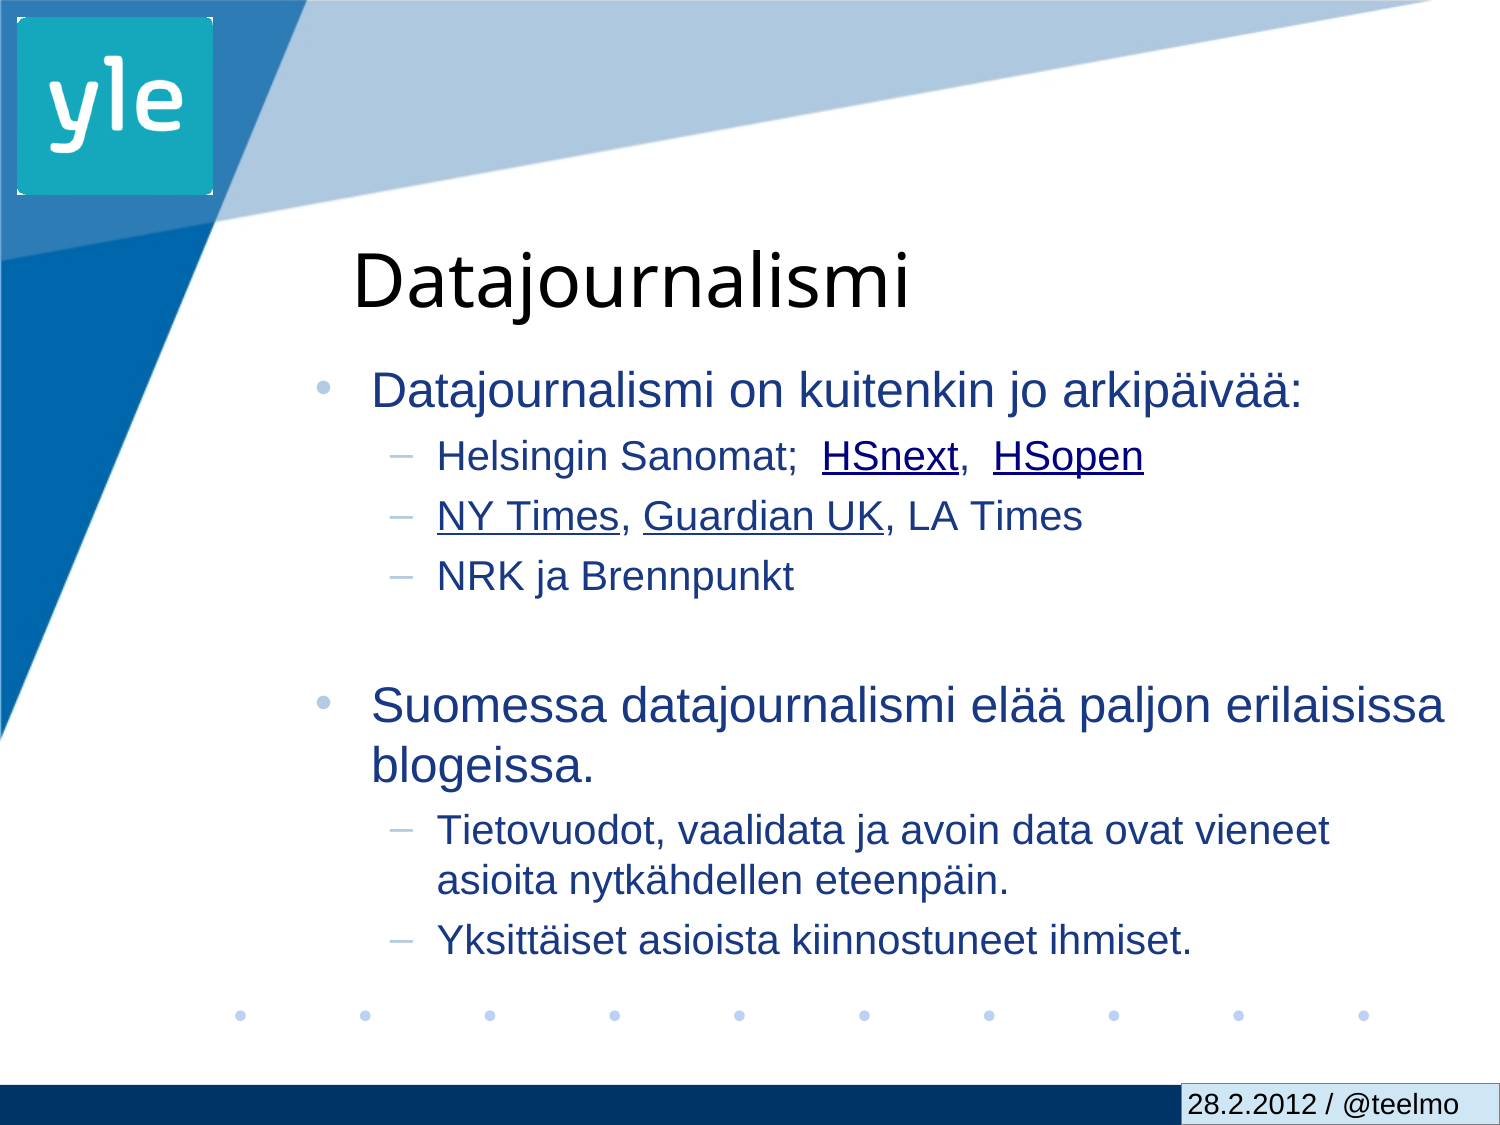

# Datajournalismi
Datajournalismi on kuitenkin jo arkipäivää:
Helsingin Sanomat; HSnext, HSopen
NY Times, Guardian UK, LA Times
NRK ja Brennpunkt
Suomessa datajournalismi elää paljon erilaisissa blogeissa.
Tietovuodot, vaalidata ja avoin data ovat vieneet asioita nytkähdellen eteenpäin.
Yksittäiset asioista kiinnostuneet ihmiset.
28.2.2012 / @teelmo